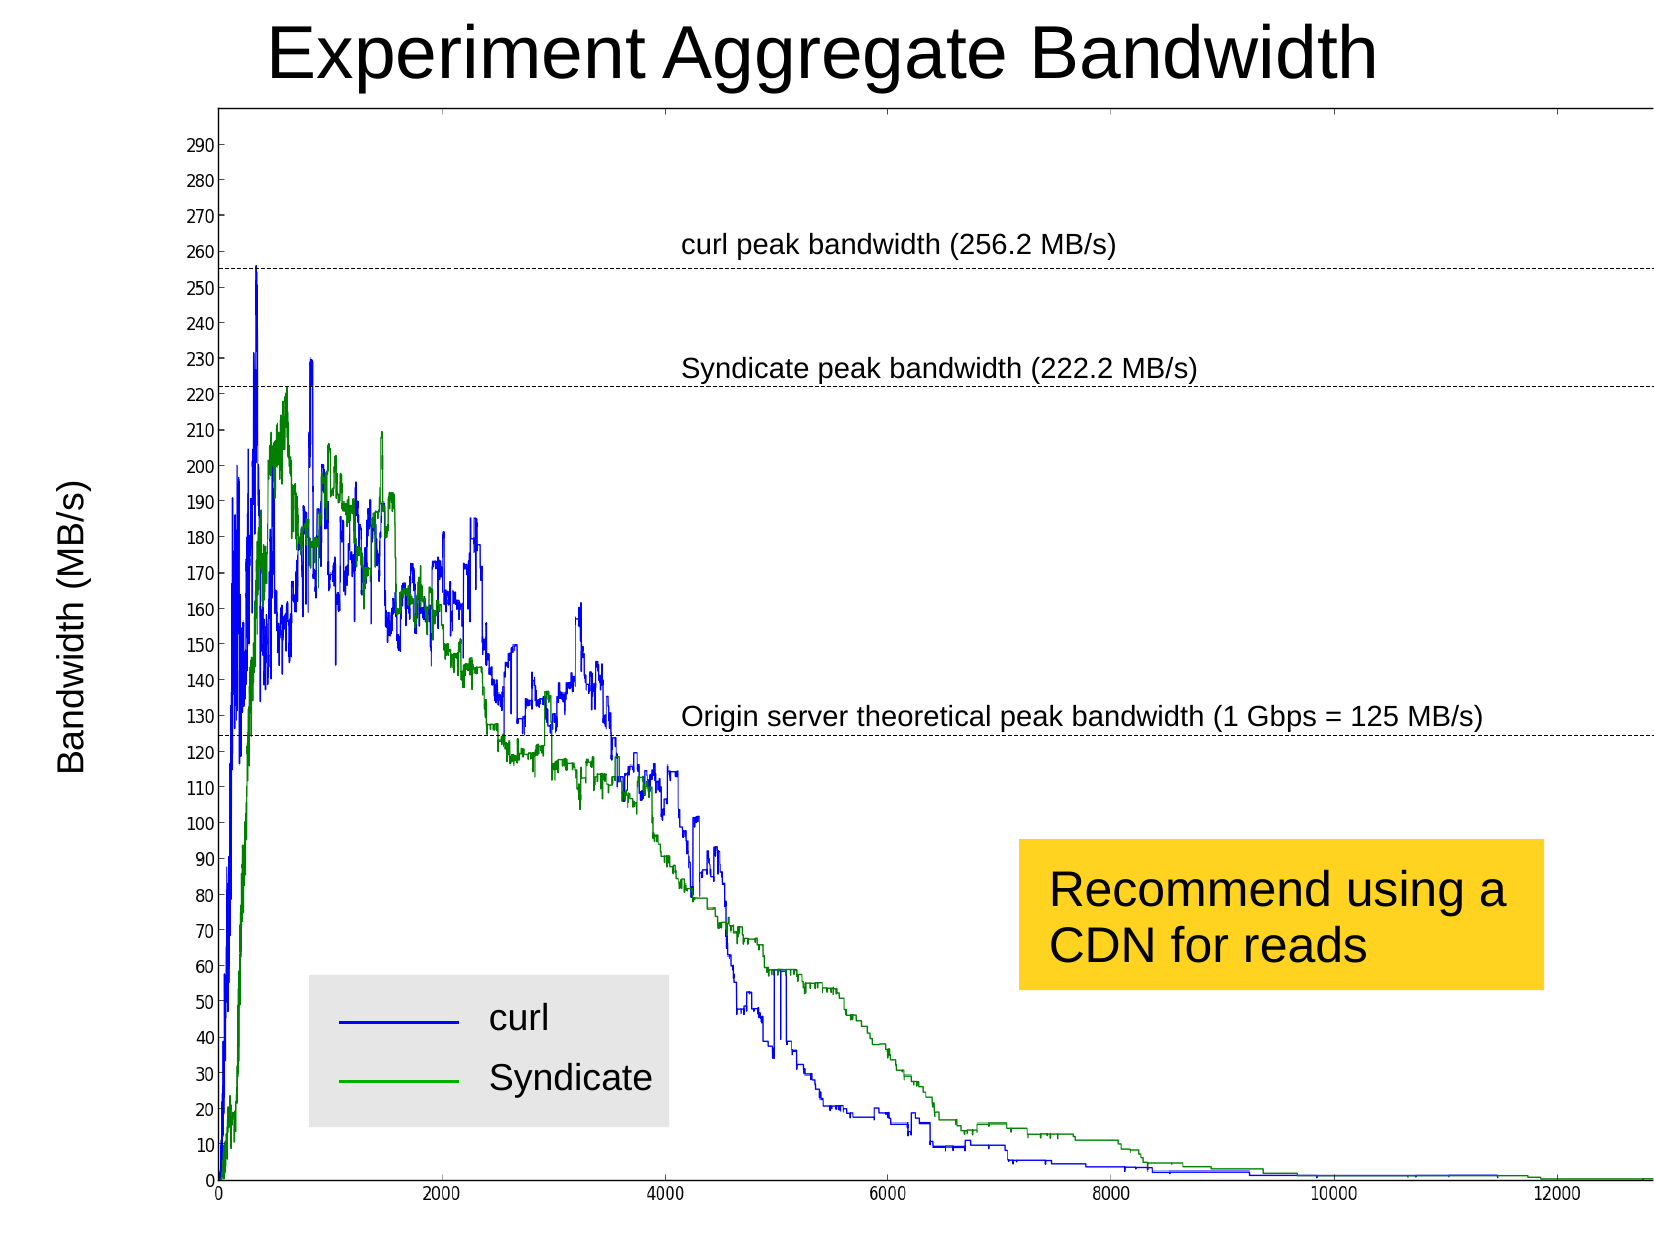

Experiment Aggregate Bandwidth
curl peak bandwidth (256.2 MB/s)
Syndicate peak bandwidth (222.2 MB/s)
Bandwidth (MB/s)
Origin server theoretical peak bandwidth (1 Gbps = 125 MB/s)
Recommend using a CDN for reads
curl
Syndicate